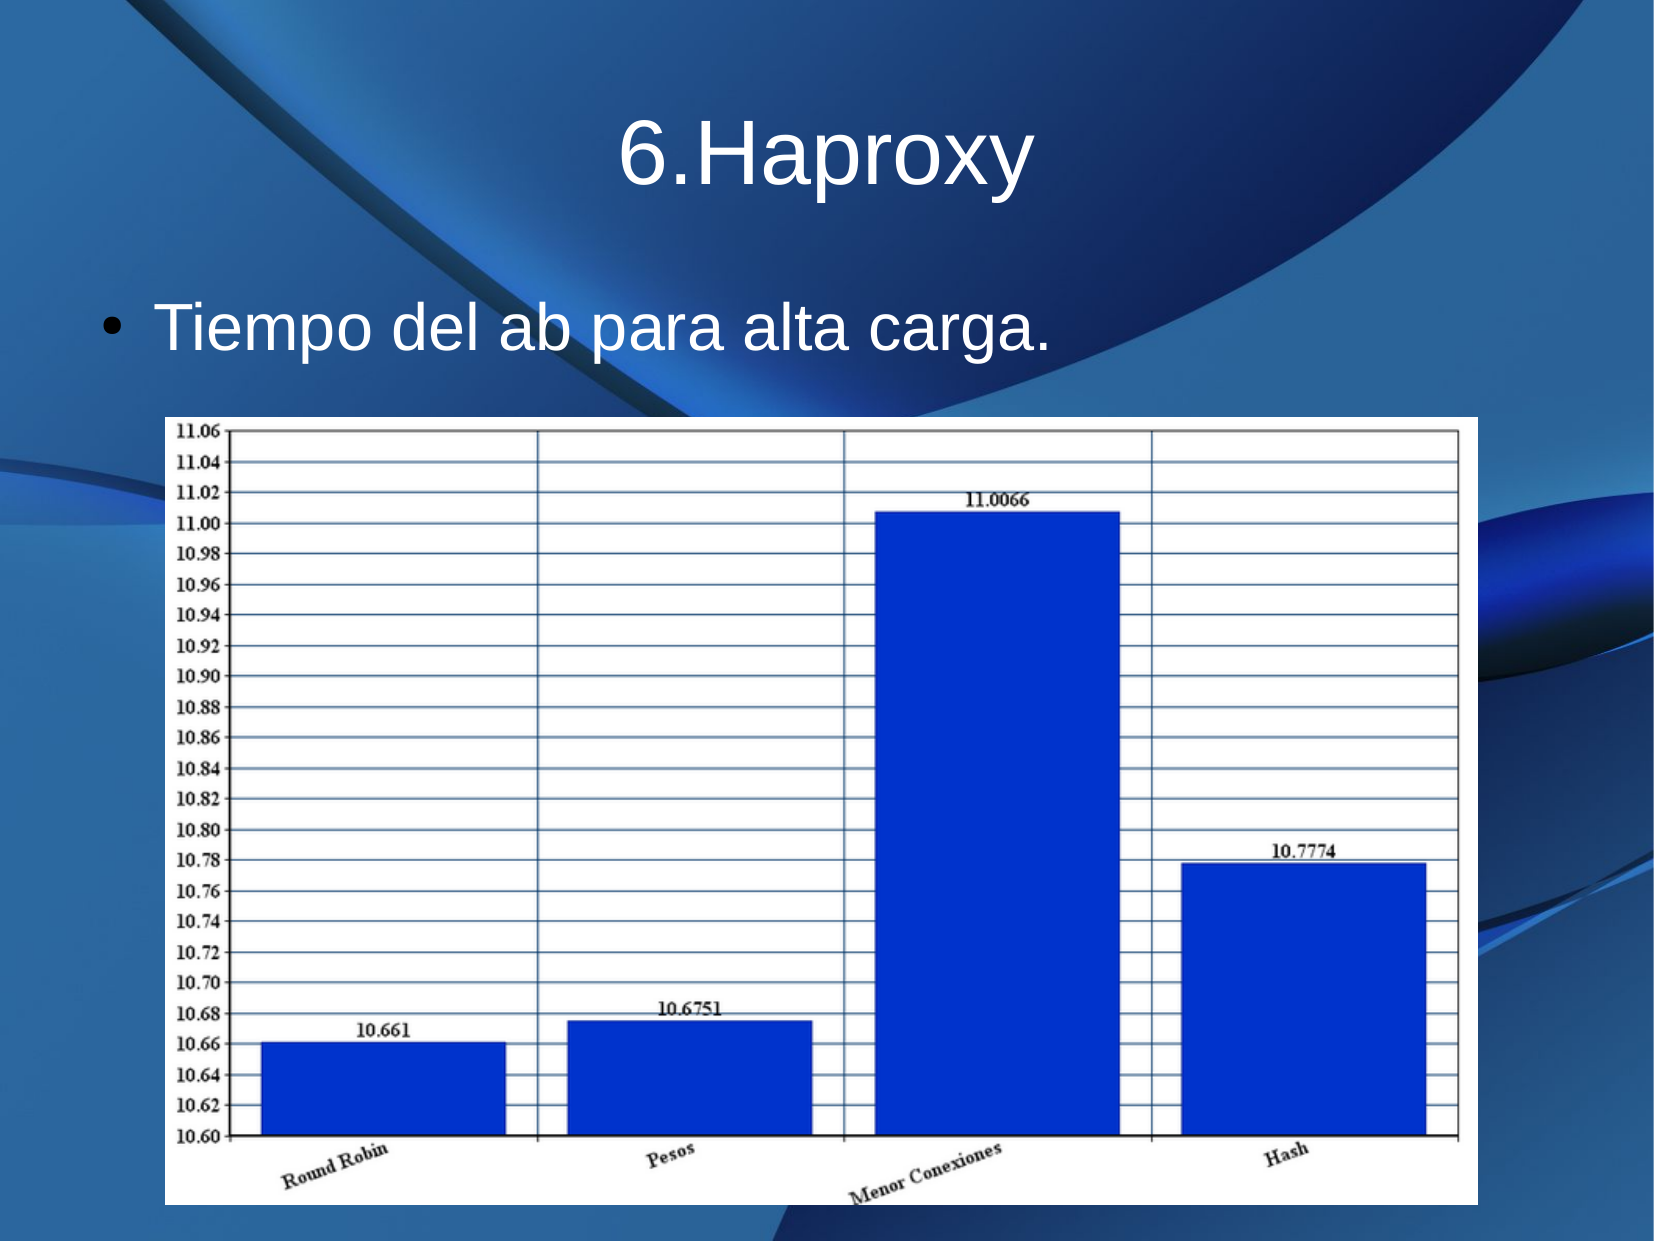

# 6.Haproxy
Tiempo del ab para alta carga.